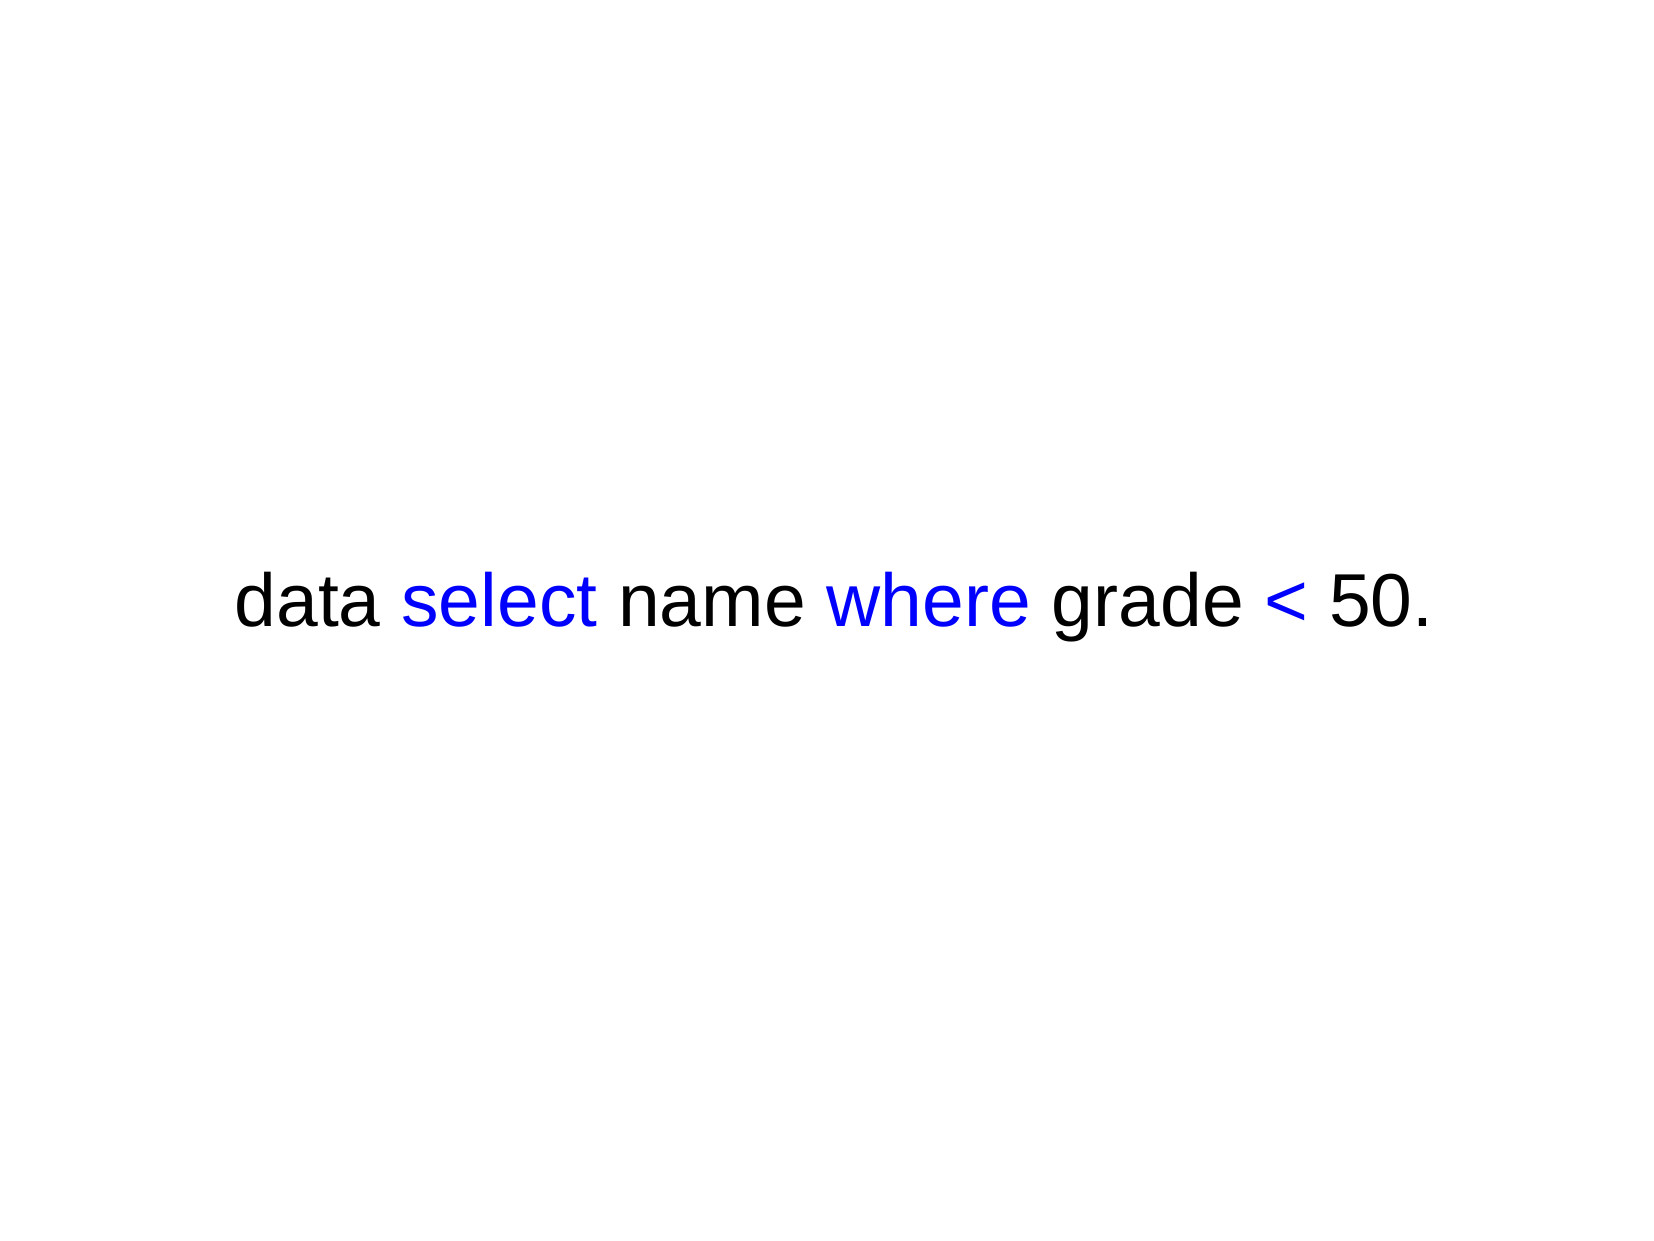

# data select name where grade < 50.